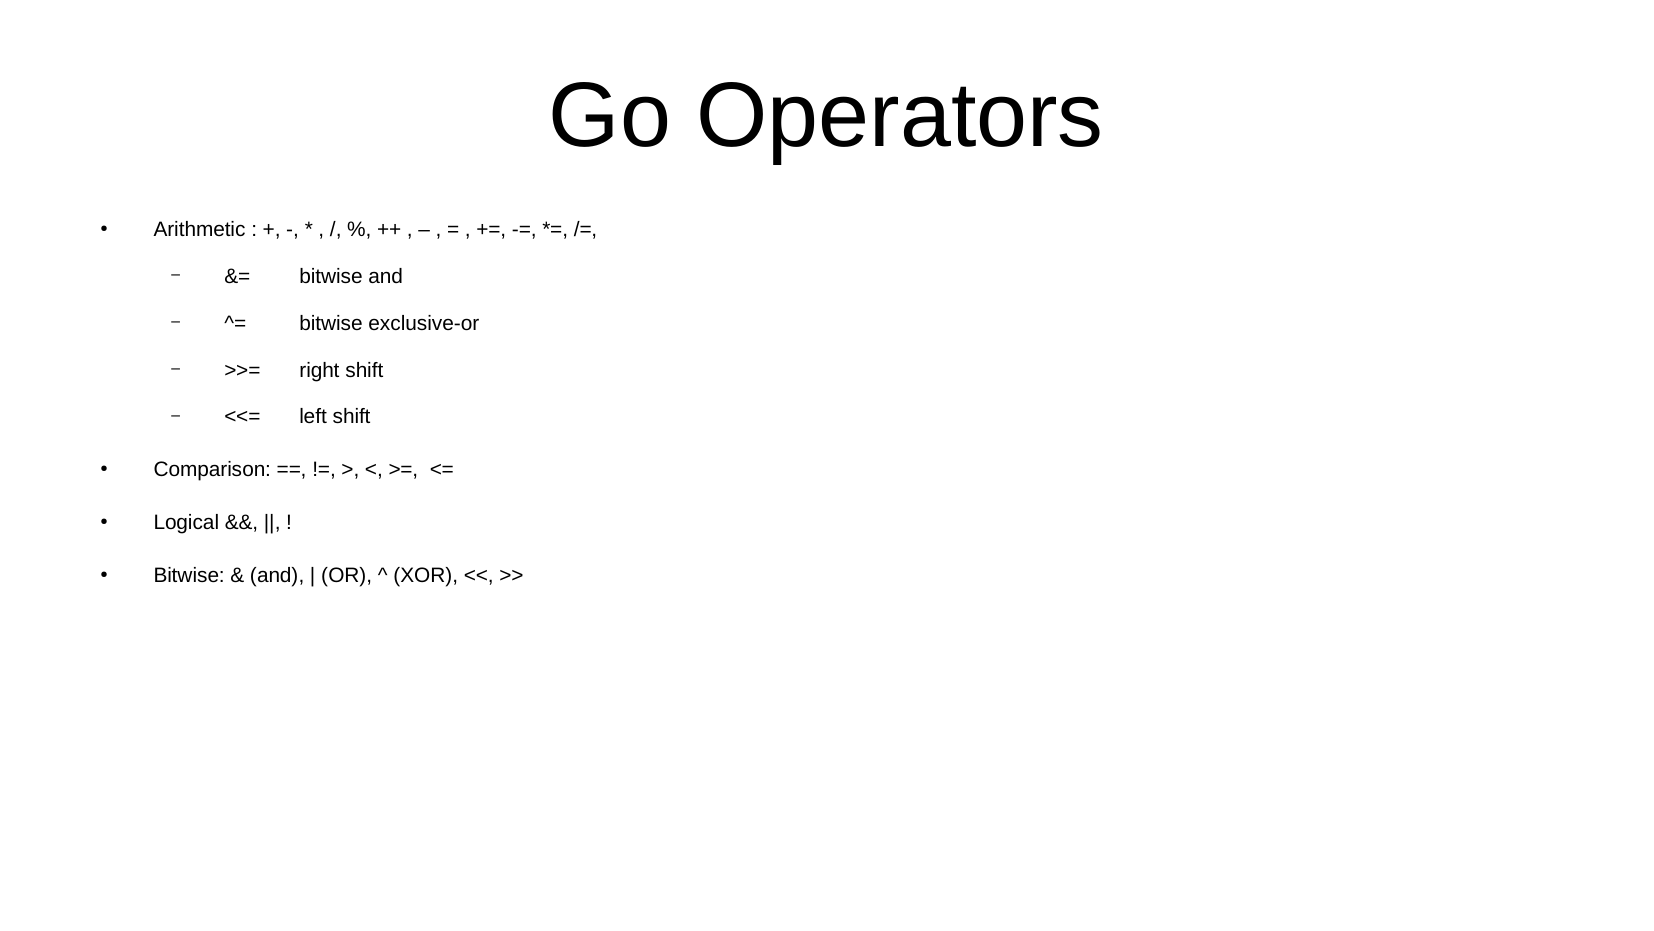

# Go Operators
Arithmetic : +, -, * , /, %, ++ , – , = , +=, -=, *=, /=,
&=	bitwise and
^=	bitwise exclusive-or
>>=	right shift
<<=	left shift
Comparison: ==, !=, >, <, >=, <=
Logical &&, ||, !
Bitwise: & (and), | (OR), ^ (XOR), <<, >>